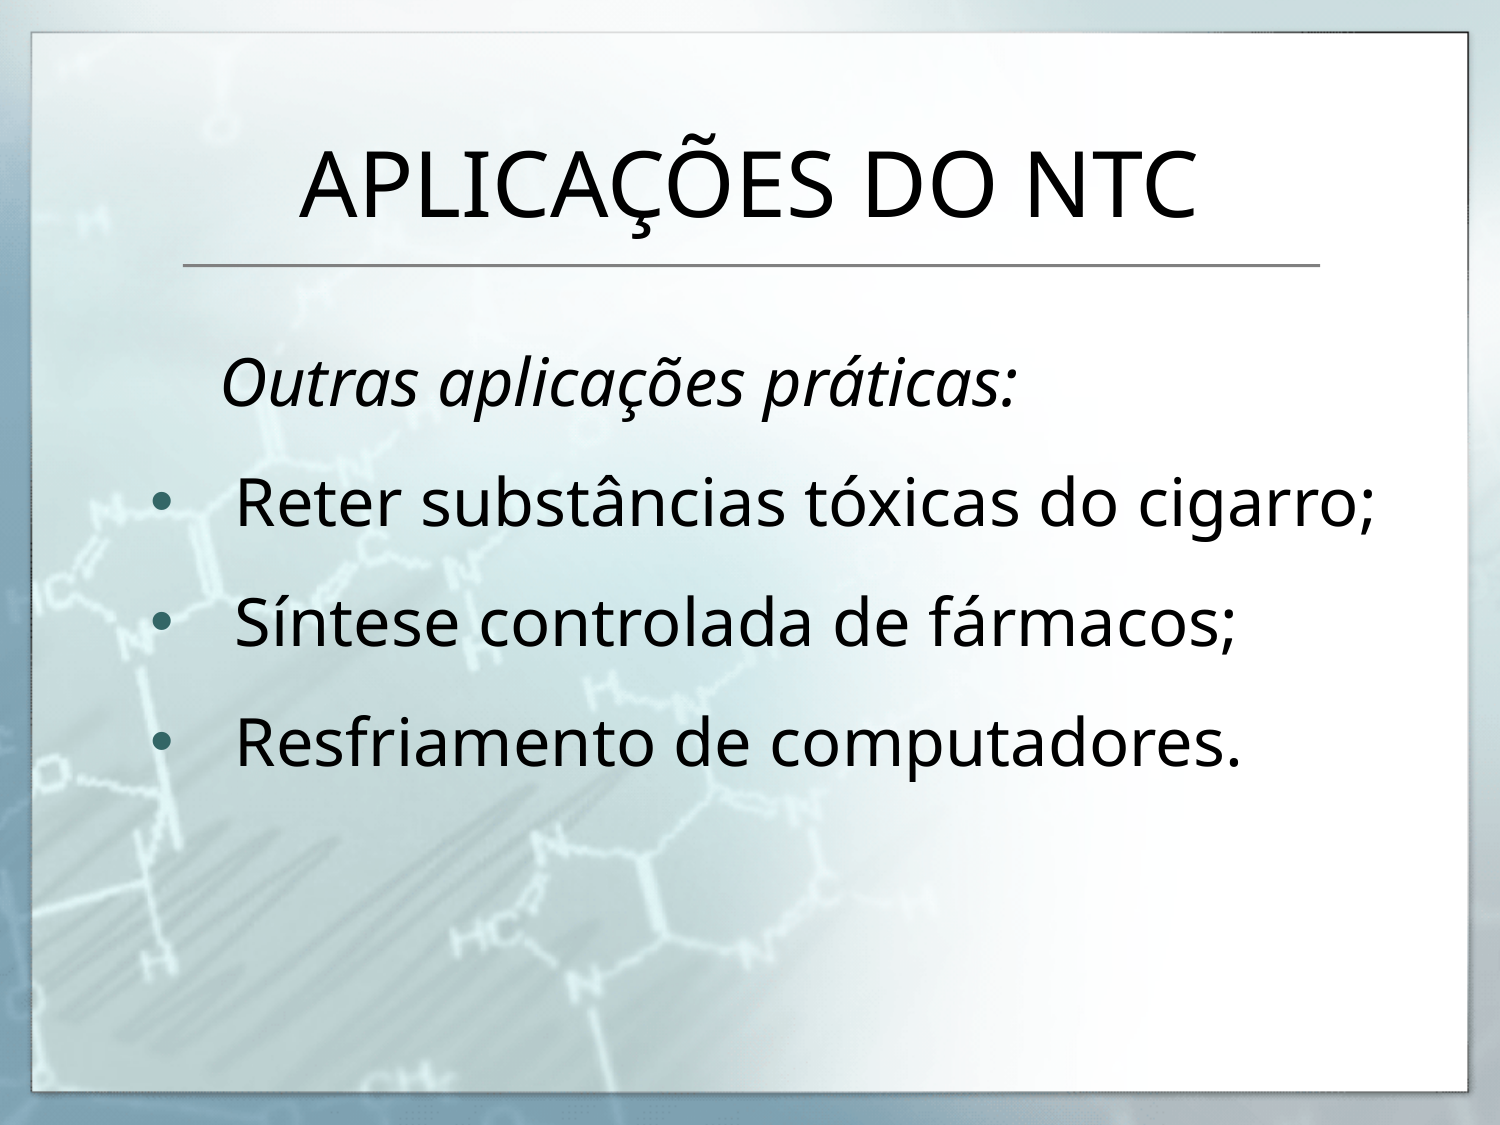

APLICAÇÕES DO NTC
 Outras aplicações práticas:
Reter substâncias tóxicas do cigarro;
Síntese controlada de fármacos;
Resfriamento de computadores.